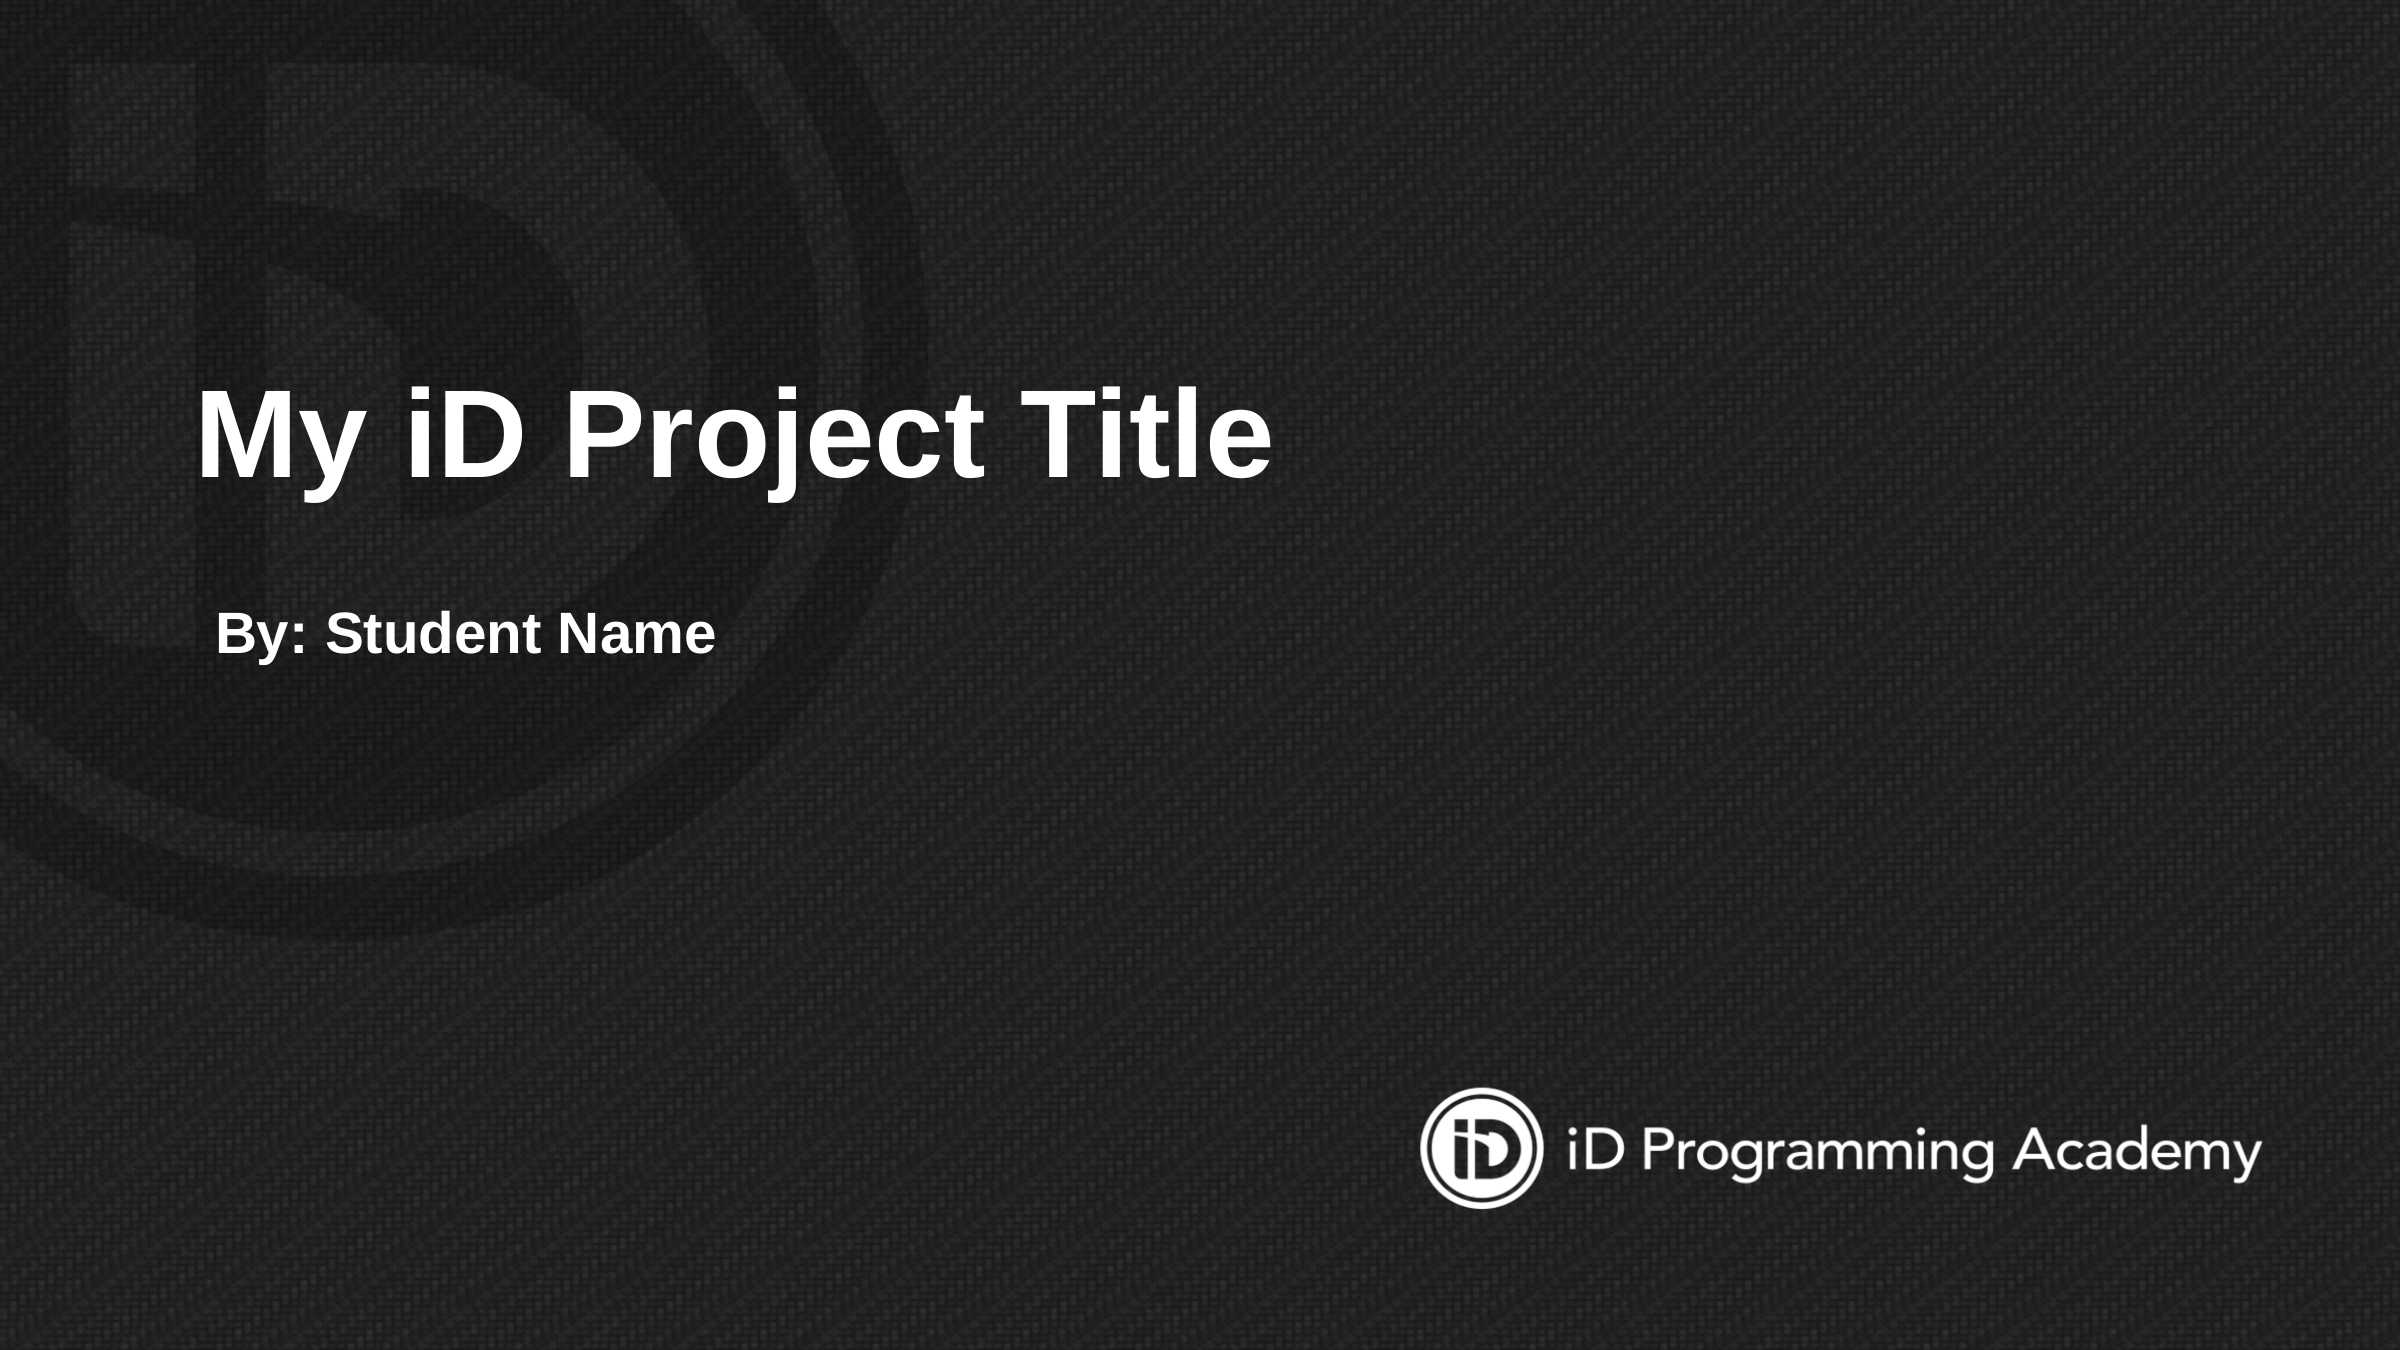

# My iD Project Title
By: Student Name